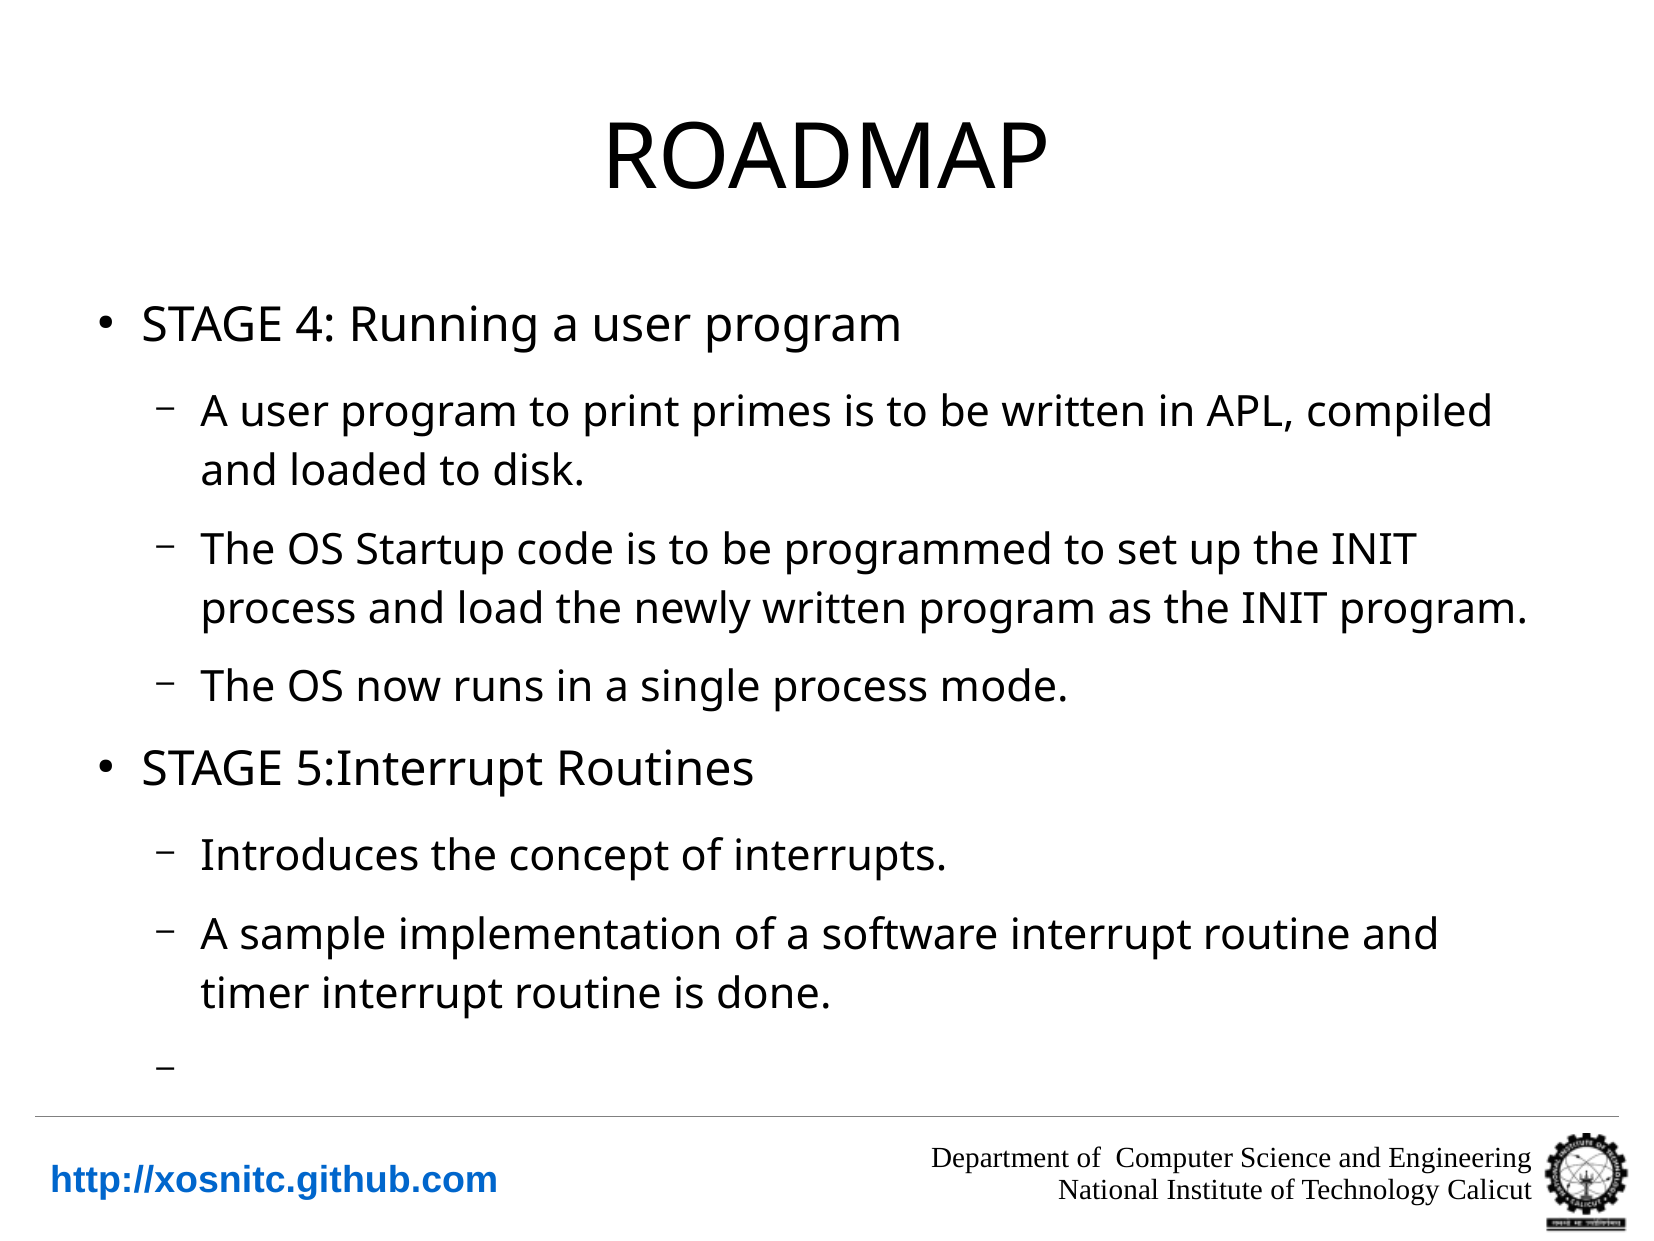

# ROADMAP
STAGE 4: Running a user program
A user program to print primes is to be written in APL, compiled and loaded to disk.
The OS Startup code is to be programmed to set up the INIT process and load the newly written program as the INIT program.
The OS now runs in a single process mode.
STAGE 5:Interrupt Routines
Introduces the concept of interrupts.
A sample implementation of a software interrupt routine and timer interrupt routine is done.